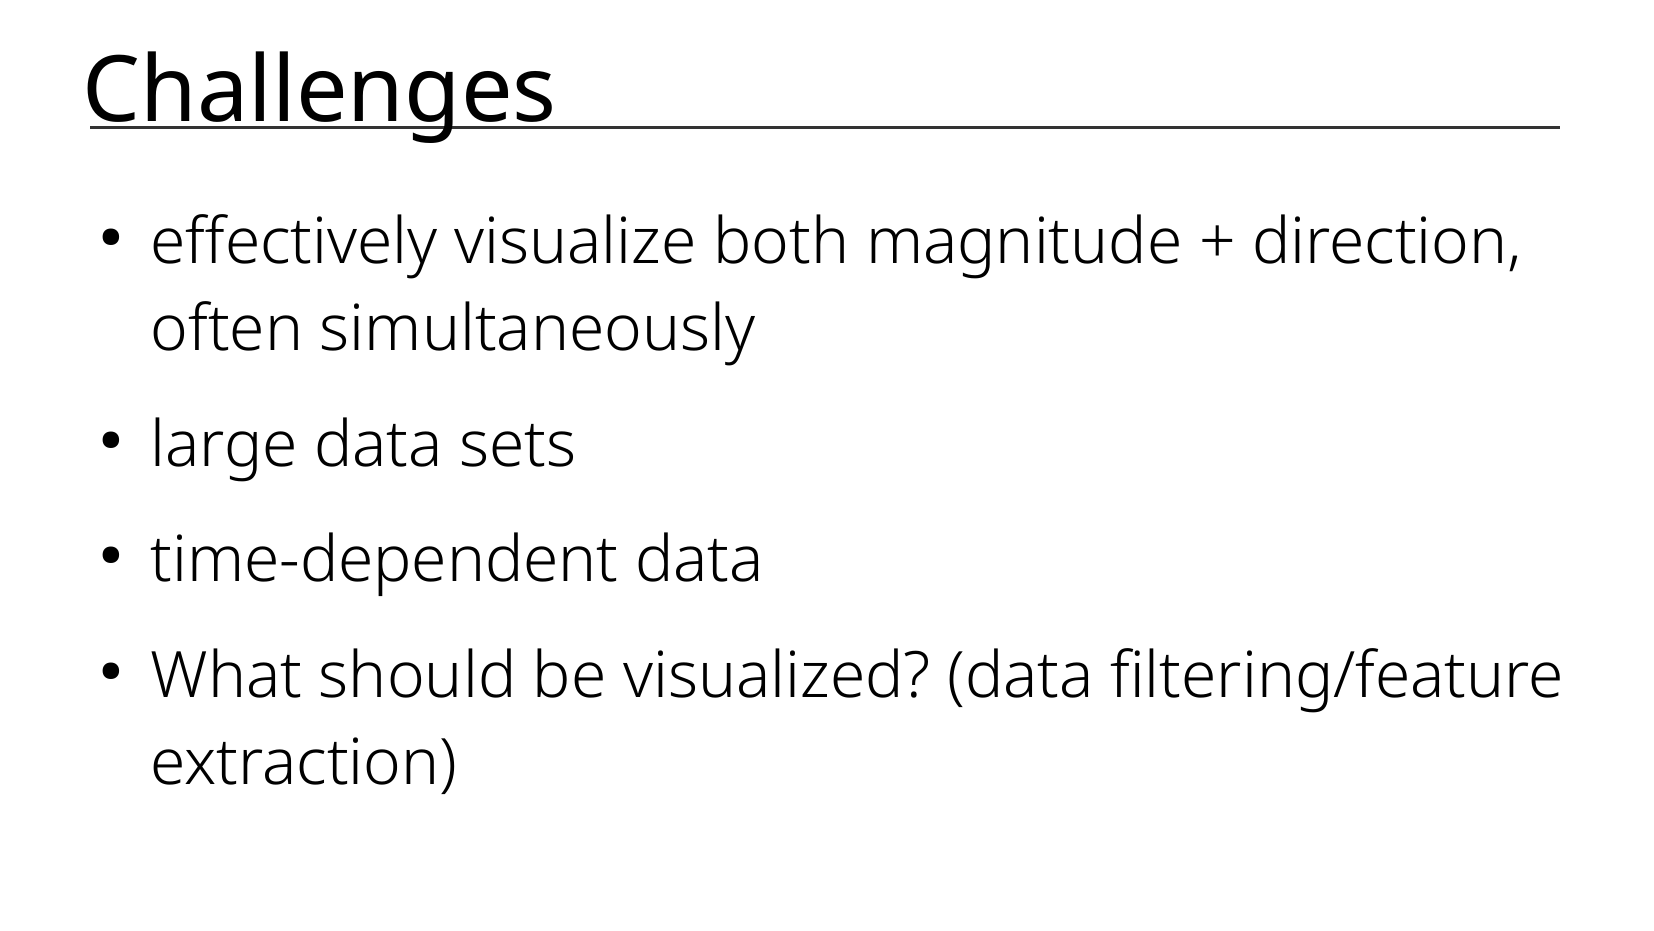

# Challenges
effectively visualize both magnitude + direction, often simultaneously
large data sets
time-dependent data
What should be visualized? (data filtering/feature extraction)